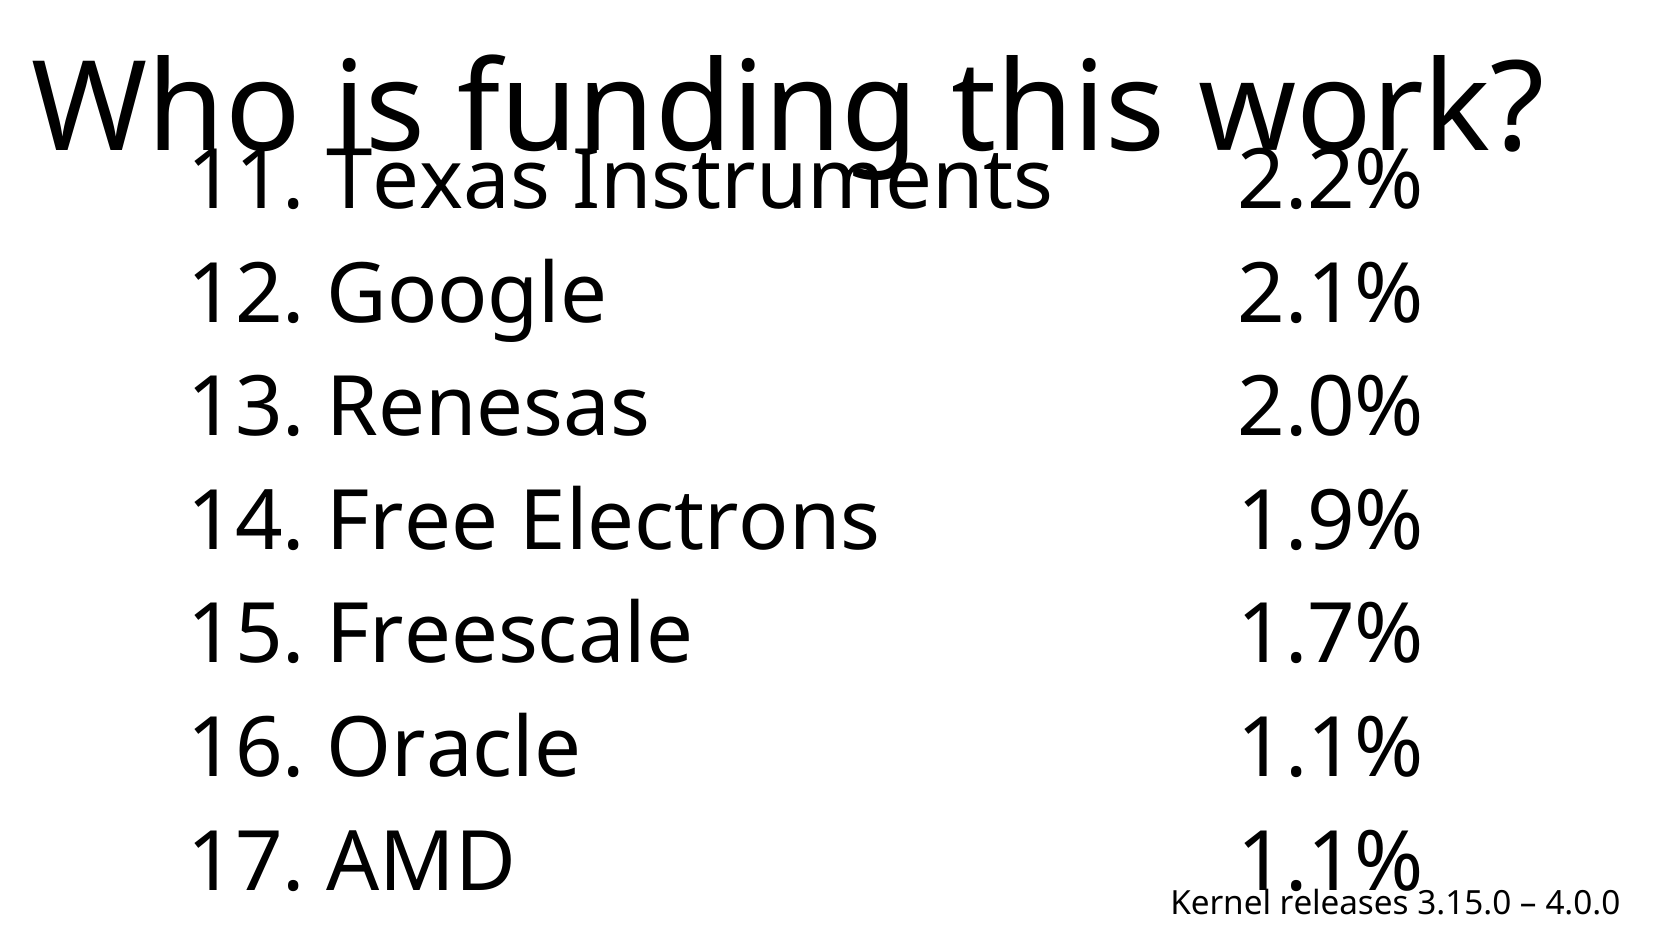

Who is funding this work?
11. Texas Instruments			2.2%
12. Google									2.1%
13. Renesas								2.0%
14. Free Electrons					1.9%
15. Freescale								1.7%
16. Oracle									1.1%
17. AMD										1.1%
18. FOSS OPFW						1.0%
19. Nvidia									0.9%
20. ARM										0.9%
Kernel releases 3.15.0 – 4.0.0